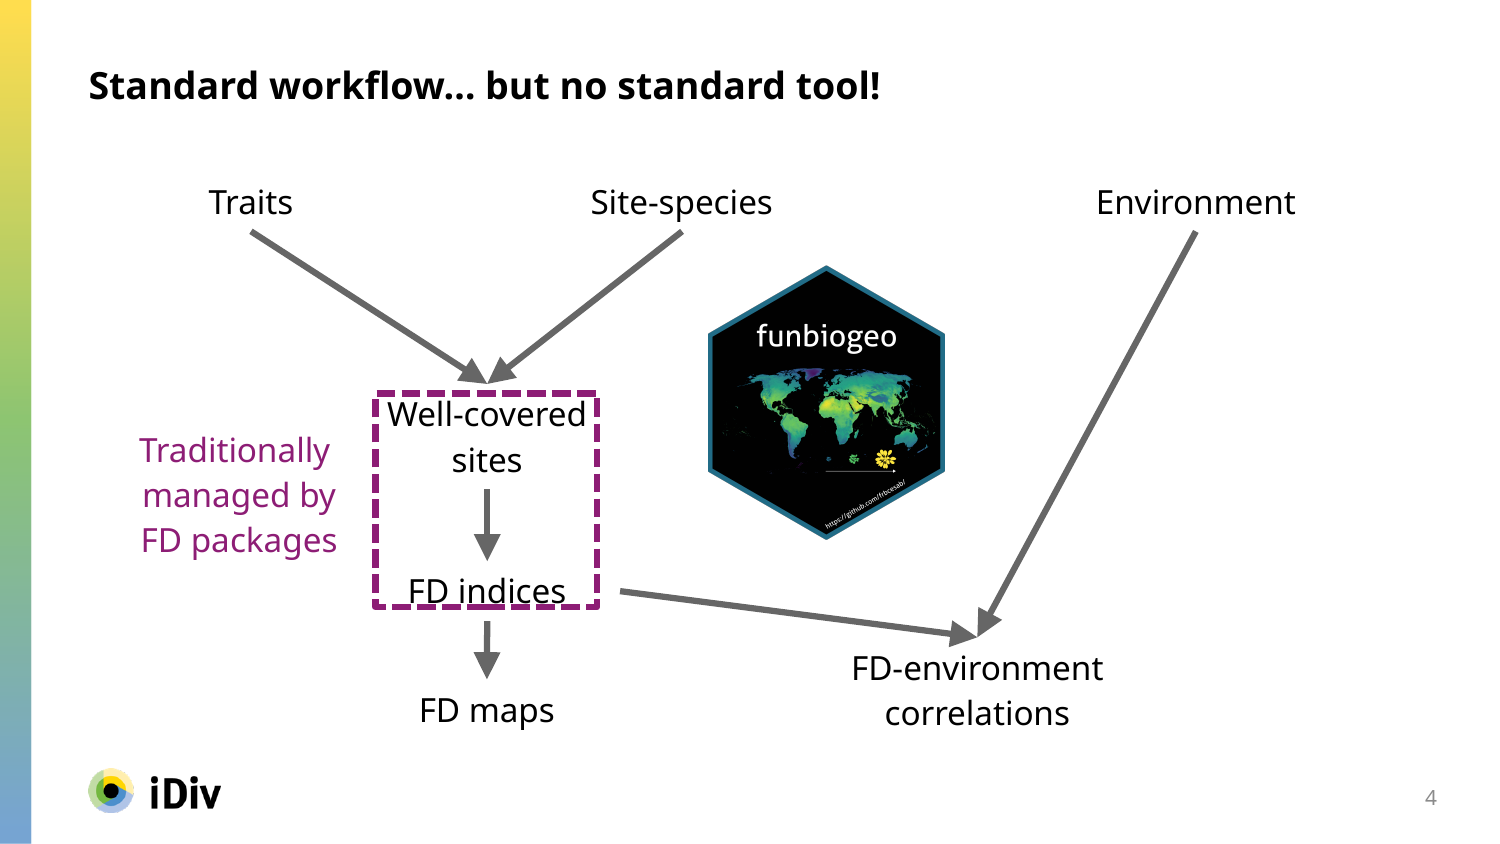

# Standard workflow… but no standard tool!
Traits
Site-species
Environment
Well-covered sites
Traditionally managed by FD packages
FD indices
FD-environment correlations
FD maps